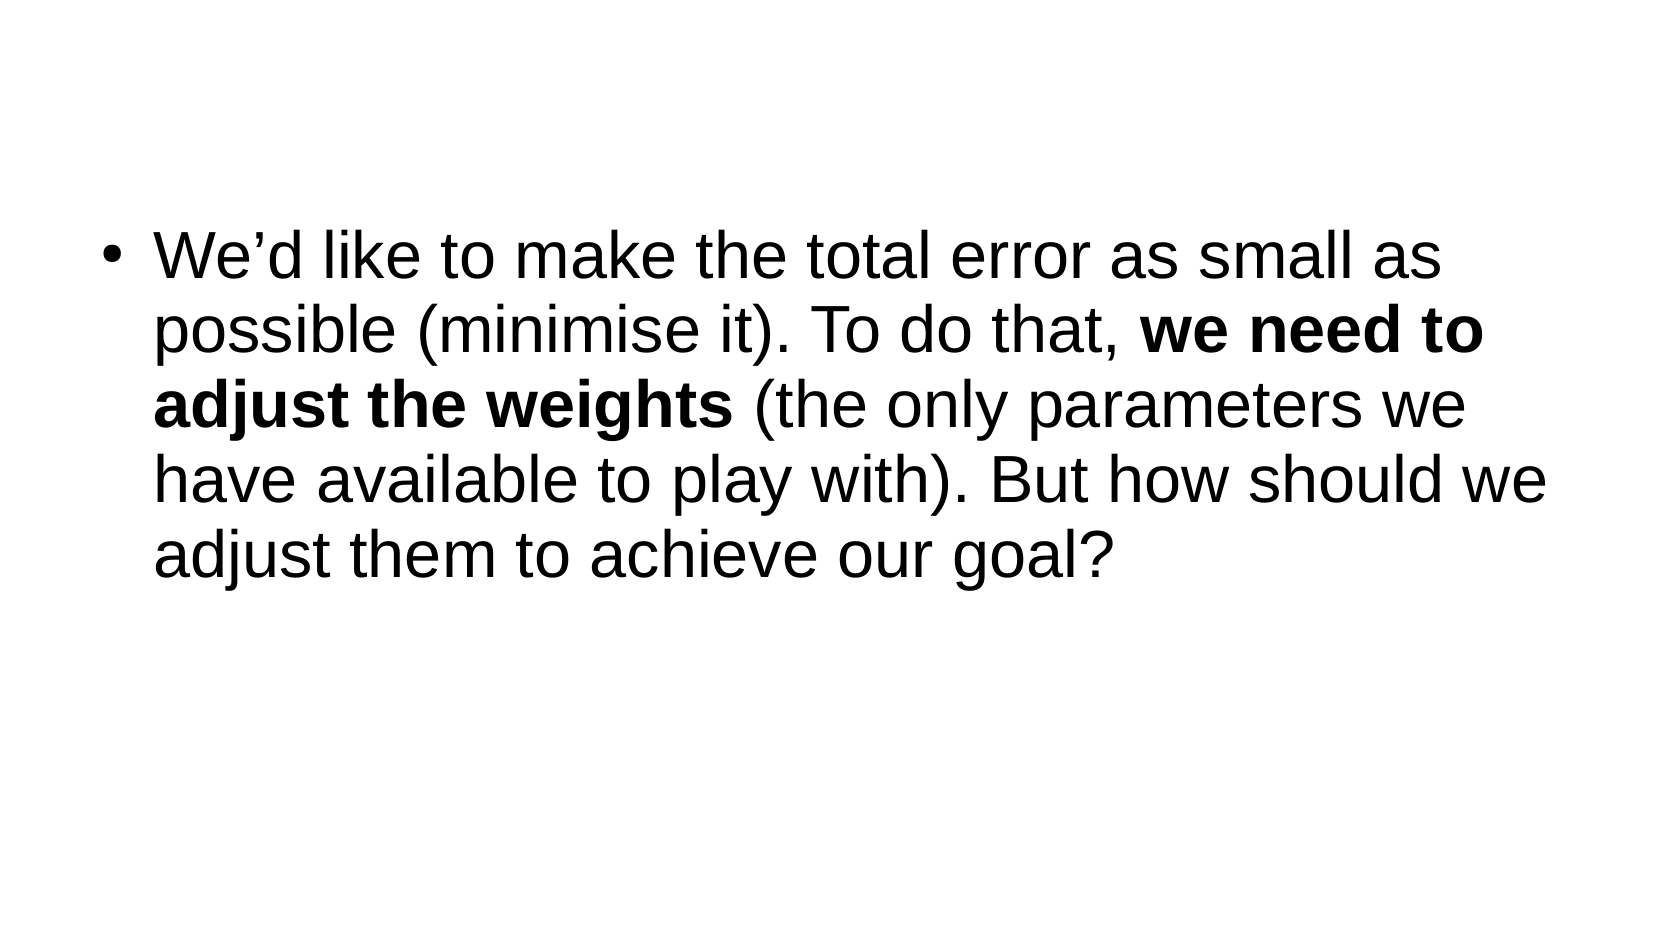

#
We’d like to make the total error as small as possible (minimise it). To do that, we need to adjust the weights (the only parameters we have available to play with). But how should we adjust them to achieve our goal?